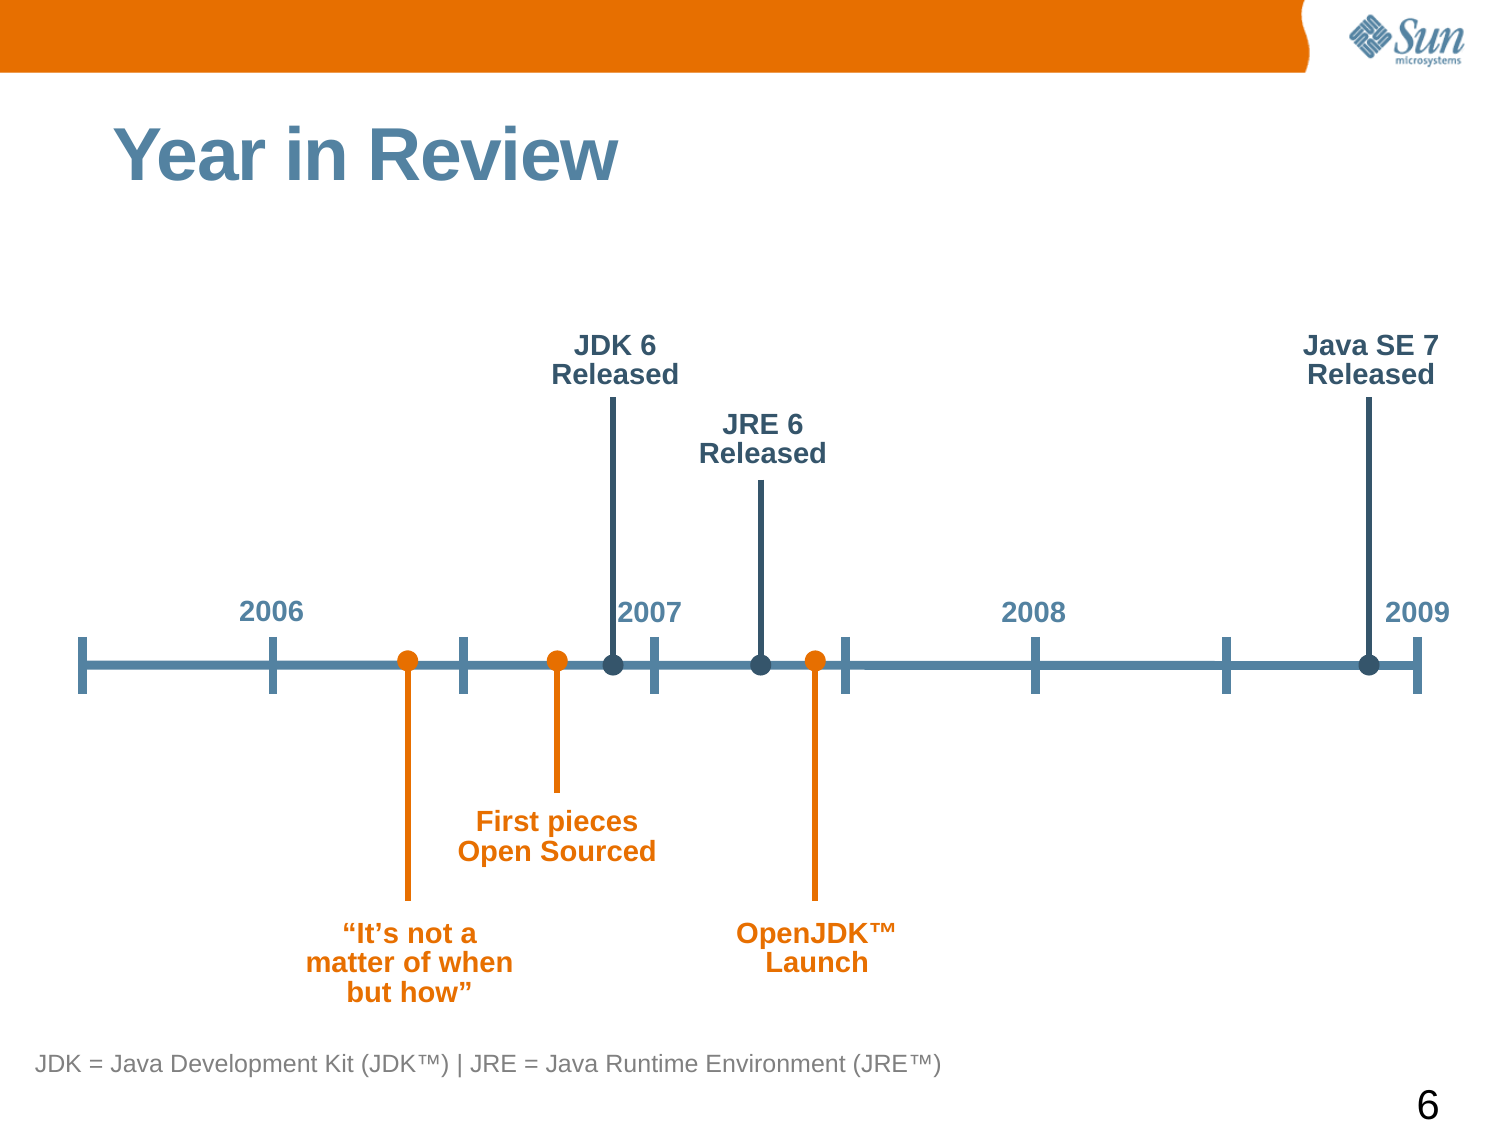

# Year in Review
JDK 6
Released
Java SE 7
Released
JRE 6
Released
2006
2007
2008
2009
First pieces
Open Sourced
“It’s not a matter of when but how”
OpenJDK™ Launch
JDK = Java Development Kit (JDK™) | JRE = Java Runtime Environment (JRE™)